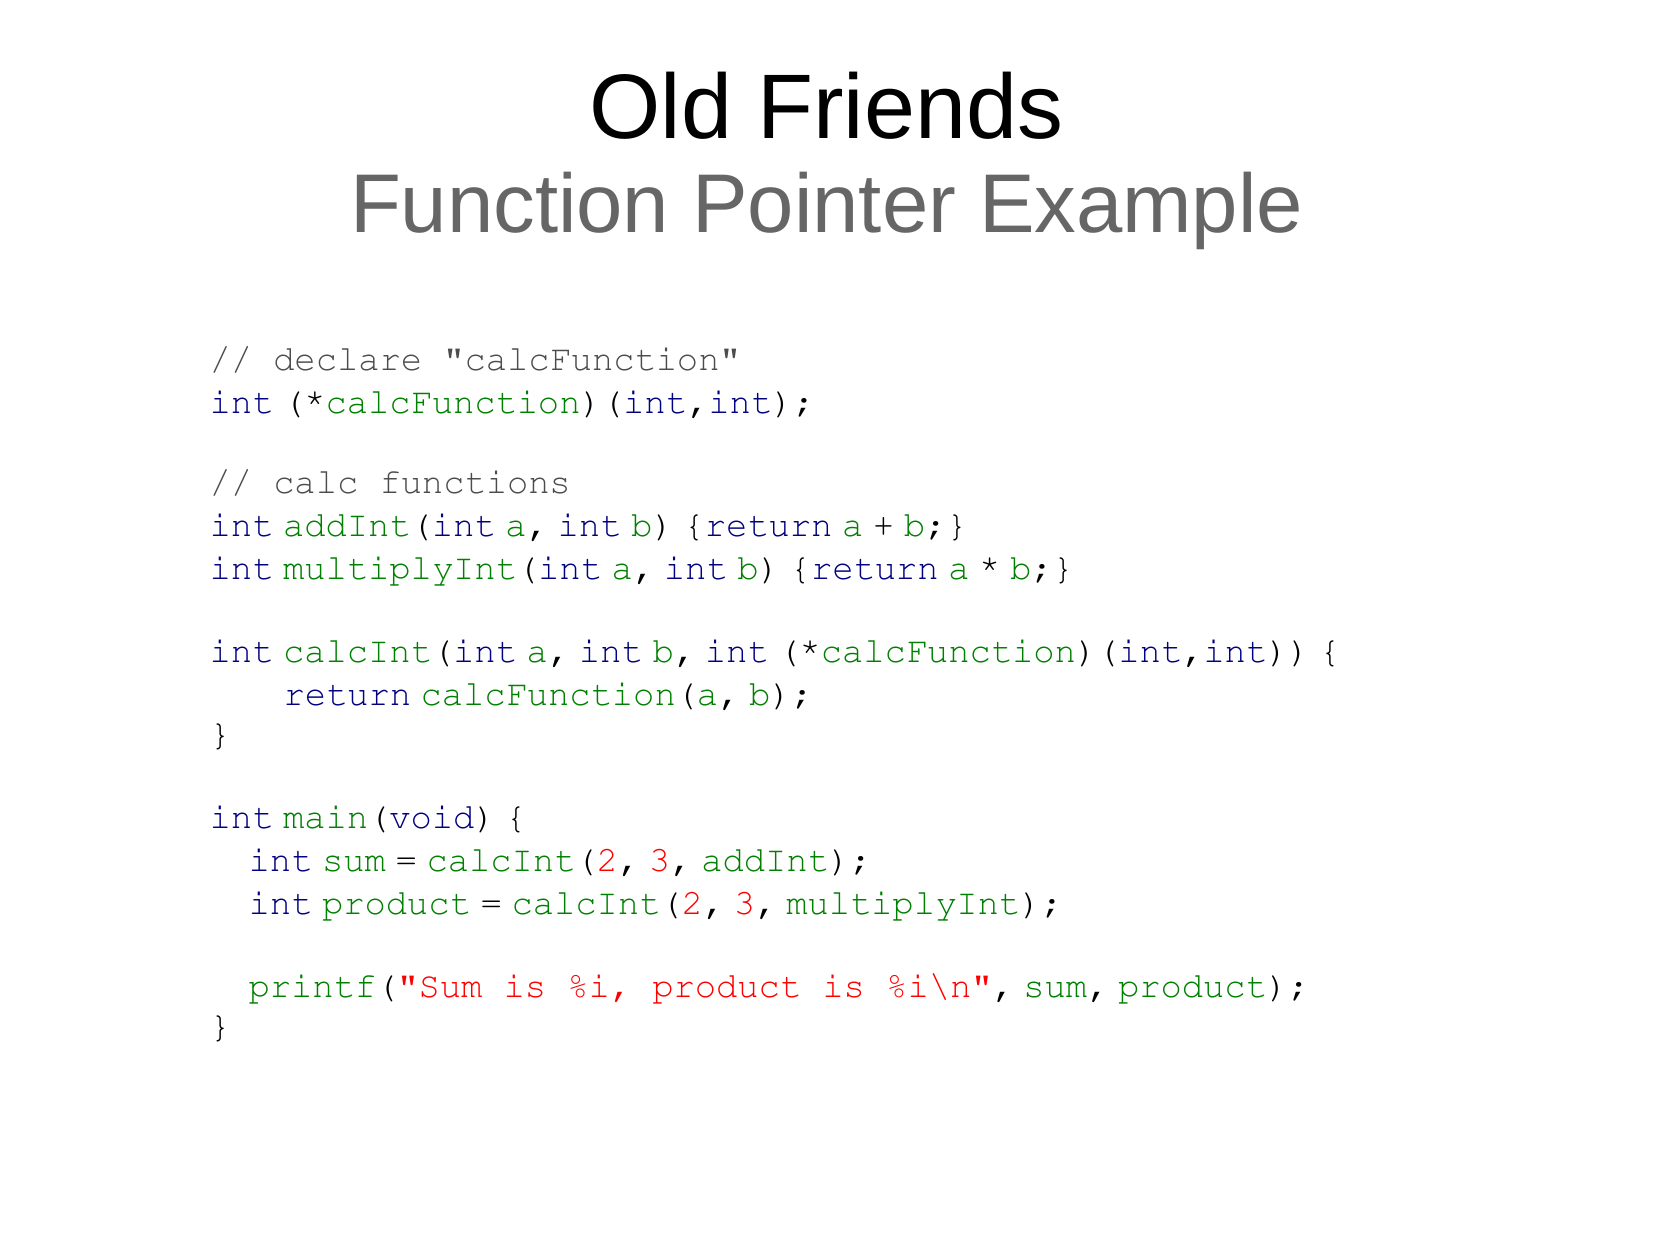

# Old Friends Function Pointer Example
// declare "calcFunction"
int (*calcFunction)(int,int);
// calc functions
int addInt(int a, int b) {return a + b;}
int multiplyInt(int a, int b) {return a * b;}
int calcInt(int a, int b, int (*calcFunction)(int,int)) {
	return calcFunction(a, b);
}
int main(void) {
 int sum = calcInt(2, 3, addInt);
 int product = calcInt(2, 3, multiplyInt);
 printf("Sum is %i, product is %i\n", sum, product);
}